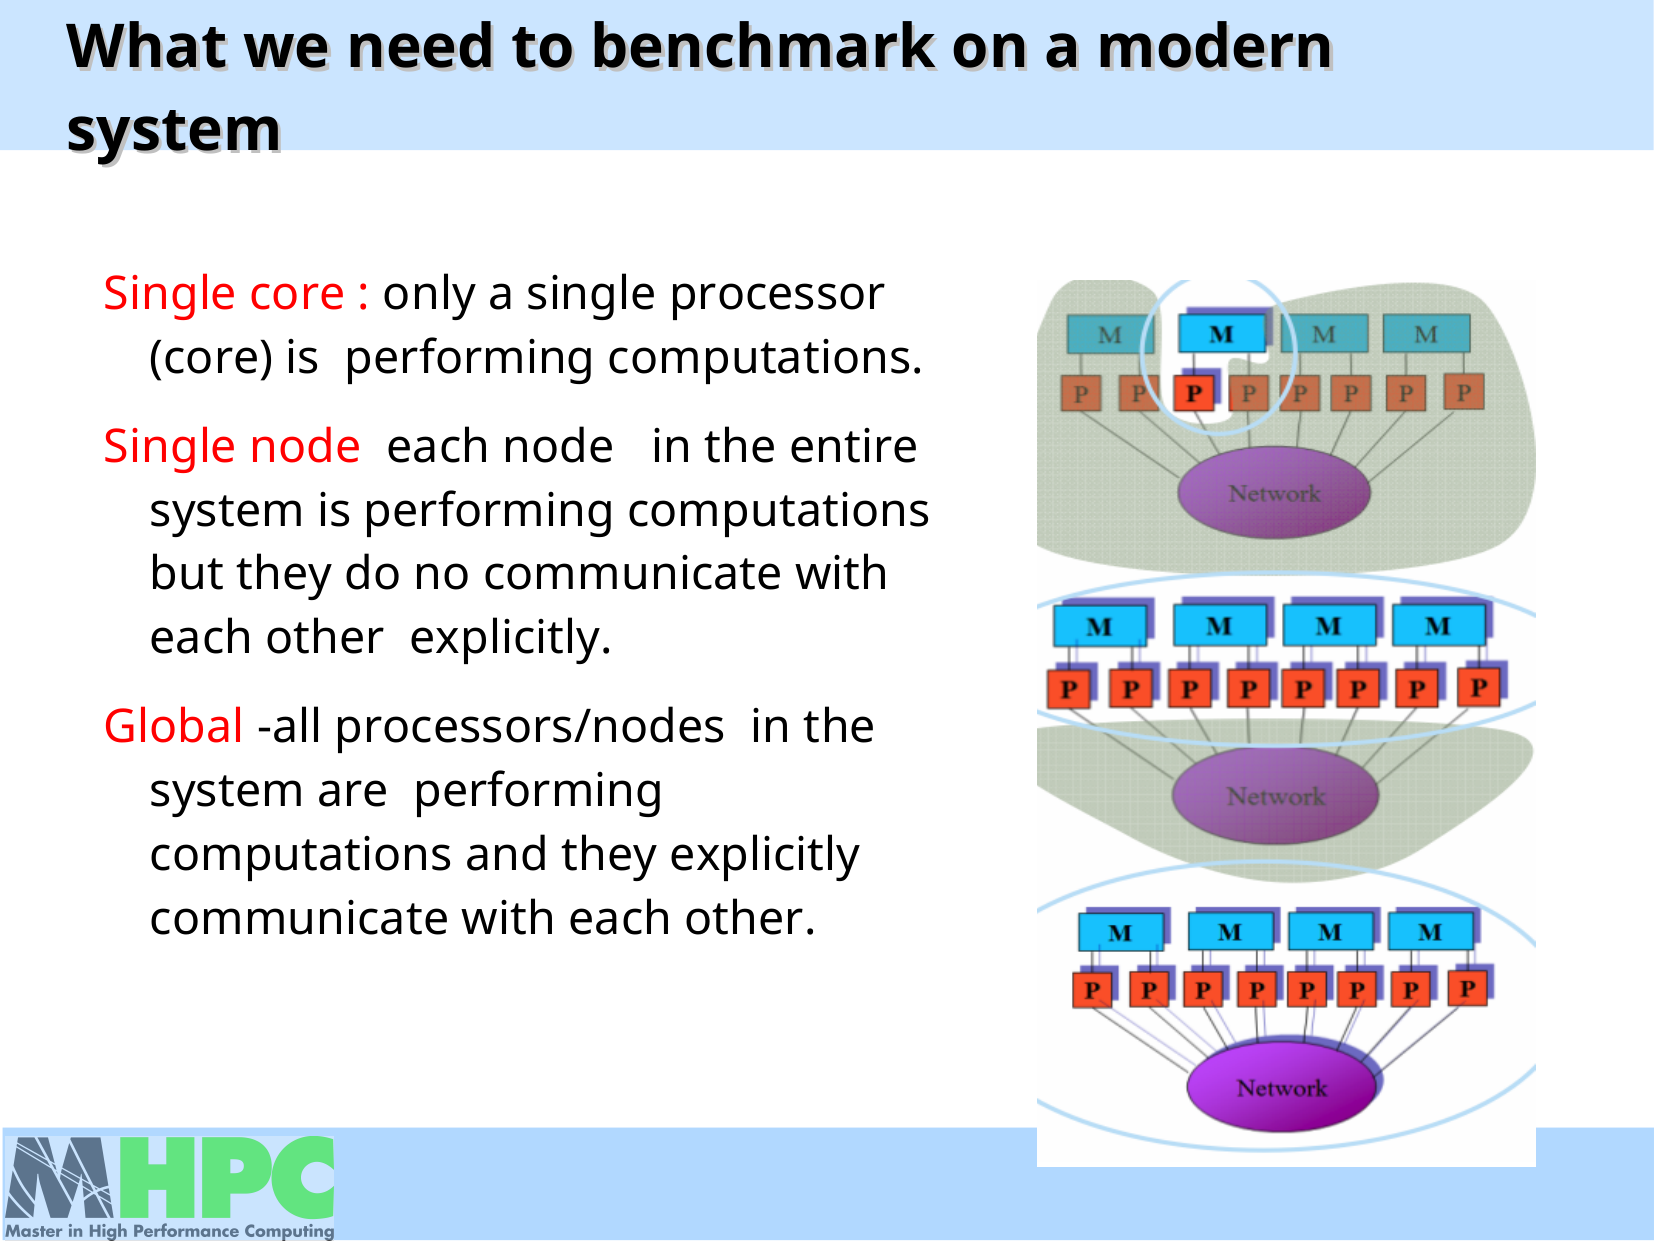

# What we need to benchmark on a modern system
Single core : only a single processor (core) is performing computations.
Single node each node in the entire system is performing computations but they do no communicate with each other explicitly.
Global -all processors/nodes in the system are performing computations and they explicitly communicate with each other.